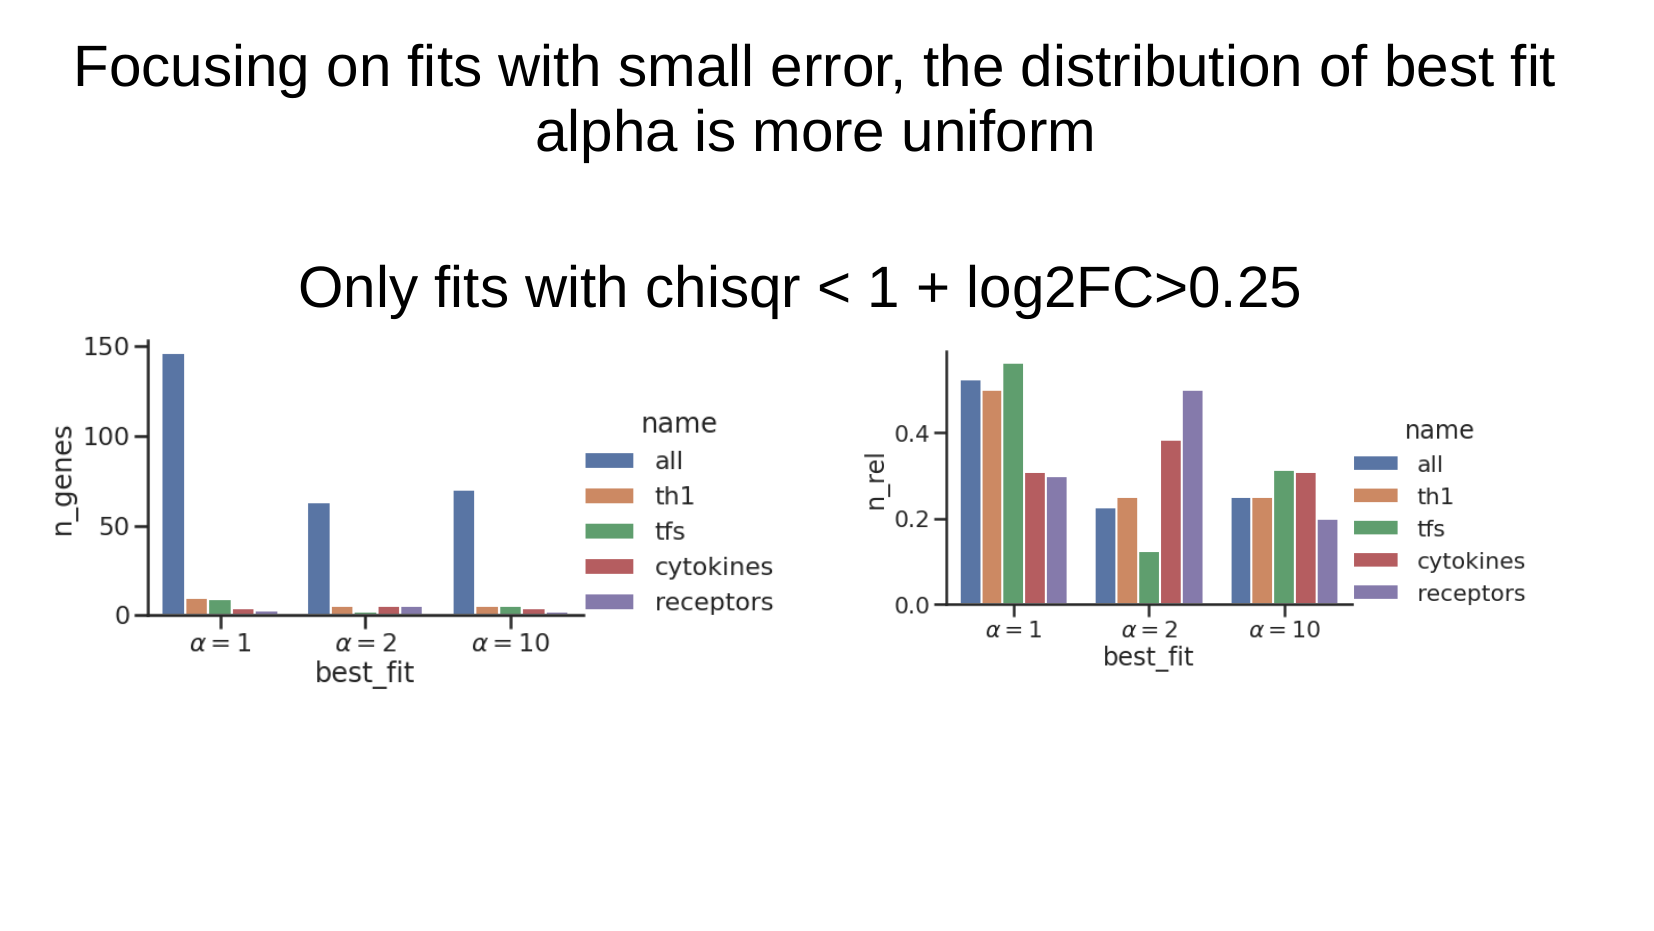

Focusing on fits with small error, the distribution of best fit alpha is more uniform
# Only fits with chisqr < 1 + log2FC>0.25